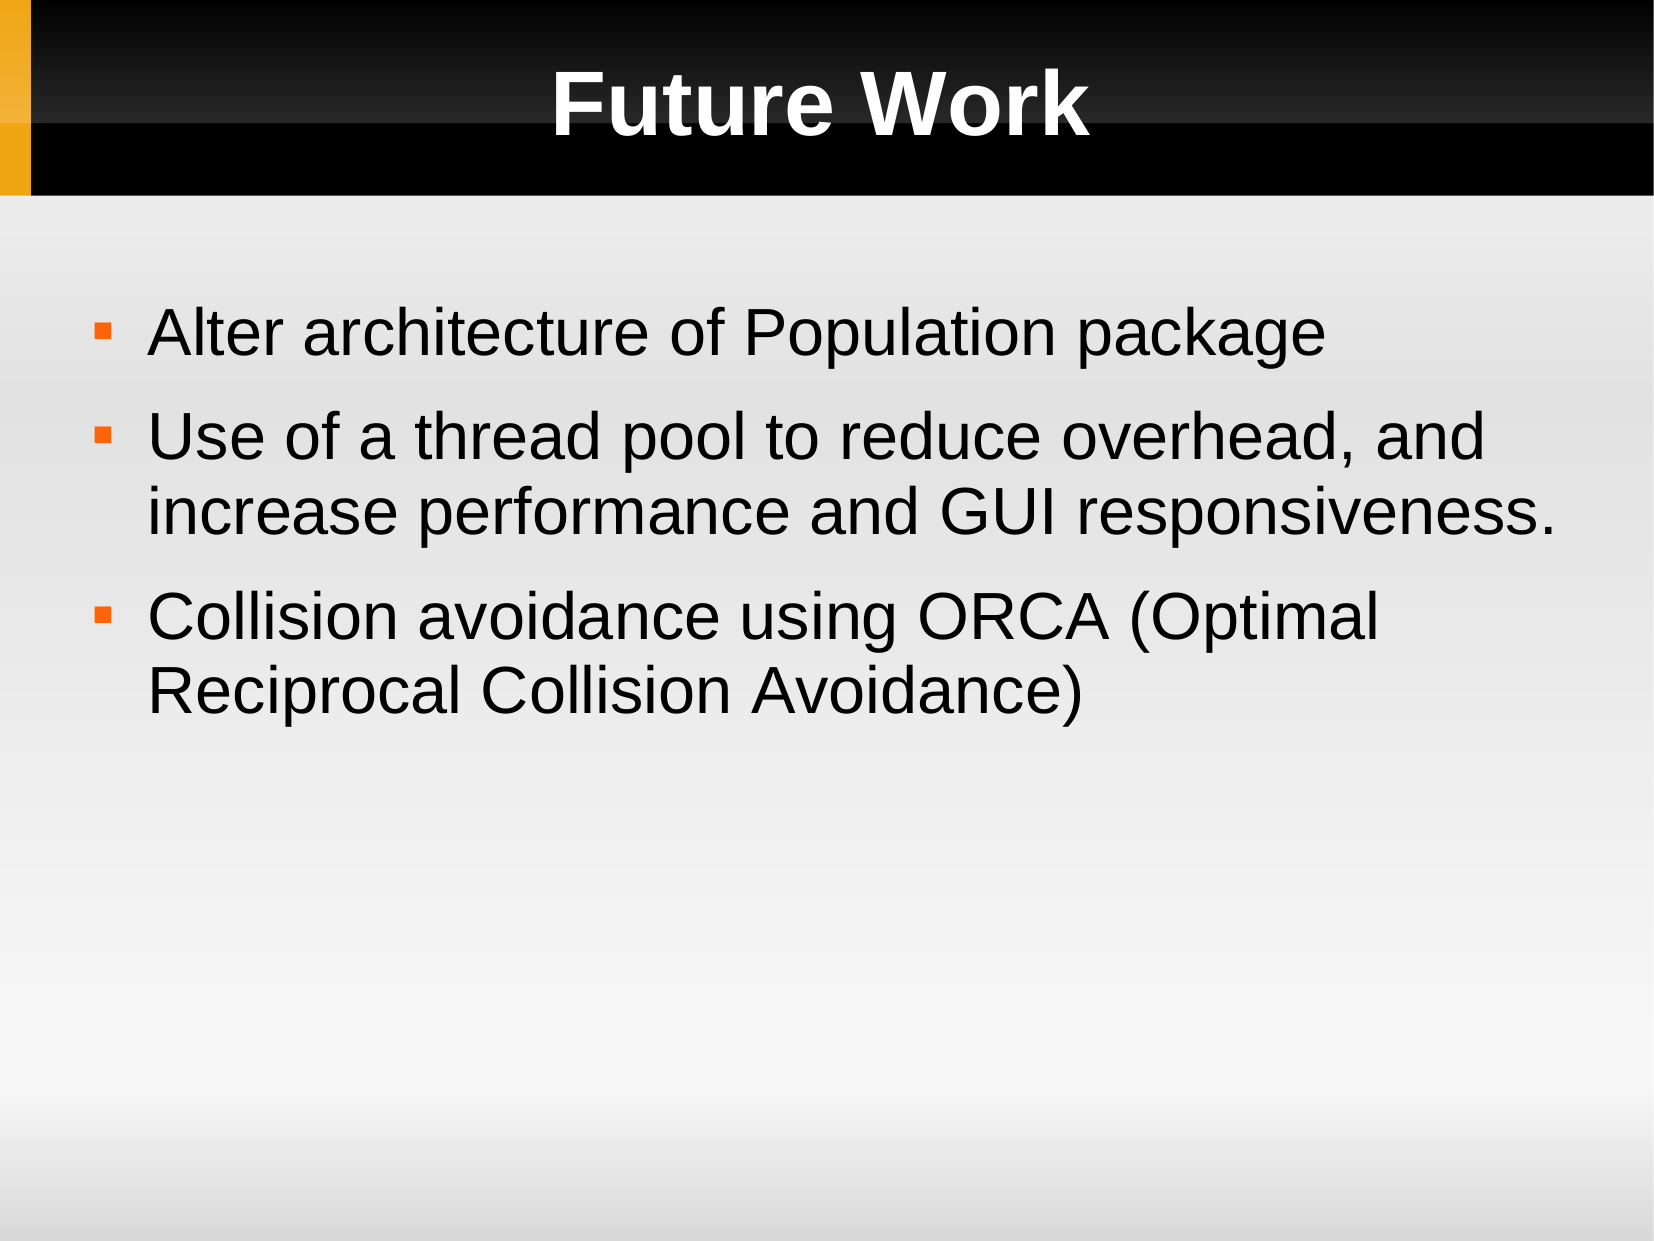

# Future Work
Alter architecture of Population package
Use of a thread pool to reduce overhead, and increase performance and GUI responsiveness.
Collision avoidance using ORCA (Optimal Reciprocal Collision Avoidance)